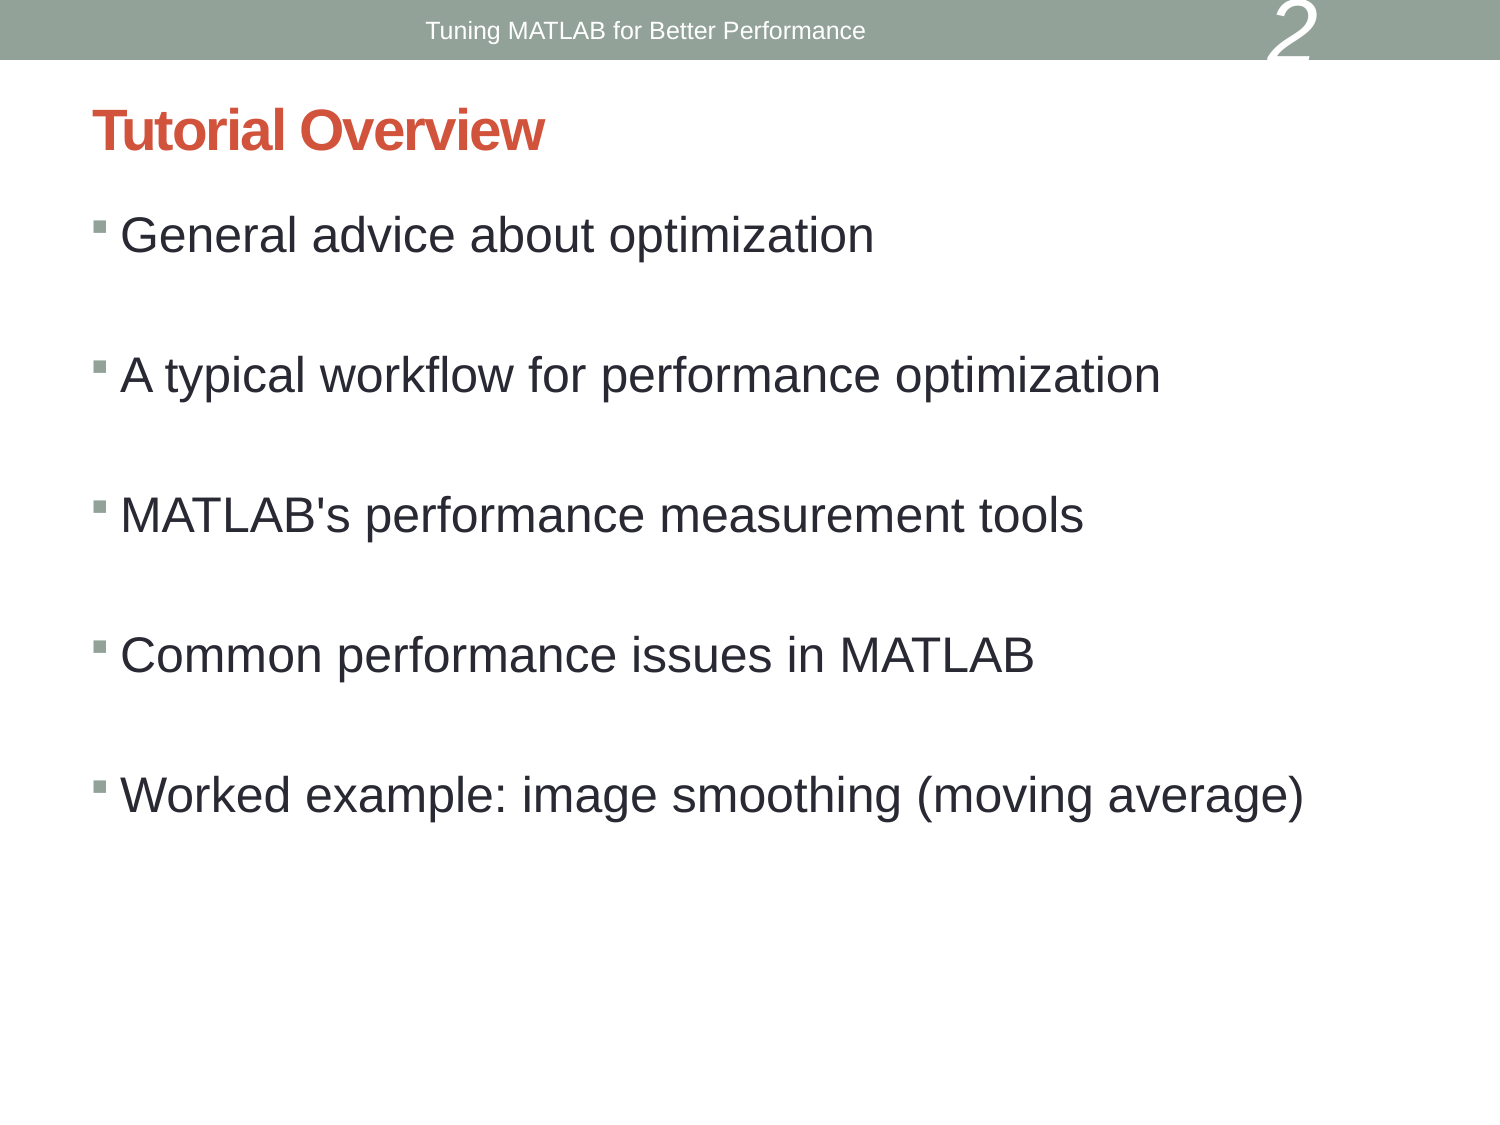

Tuning MATLAB for Better Performance
Tutorial Overview
# General advice about optimization
A typical workflow for performance optimization
MATLAB's performance measurement tools
Common performance issues in MATLAB
Worked example: image smoothing (moving average)